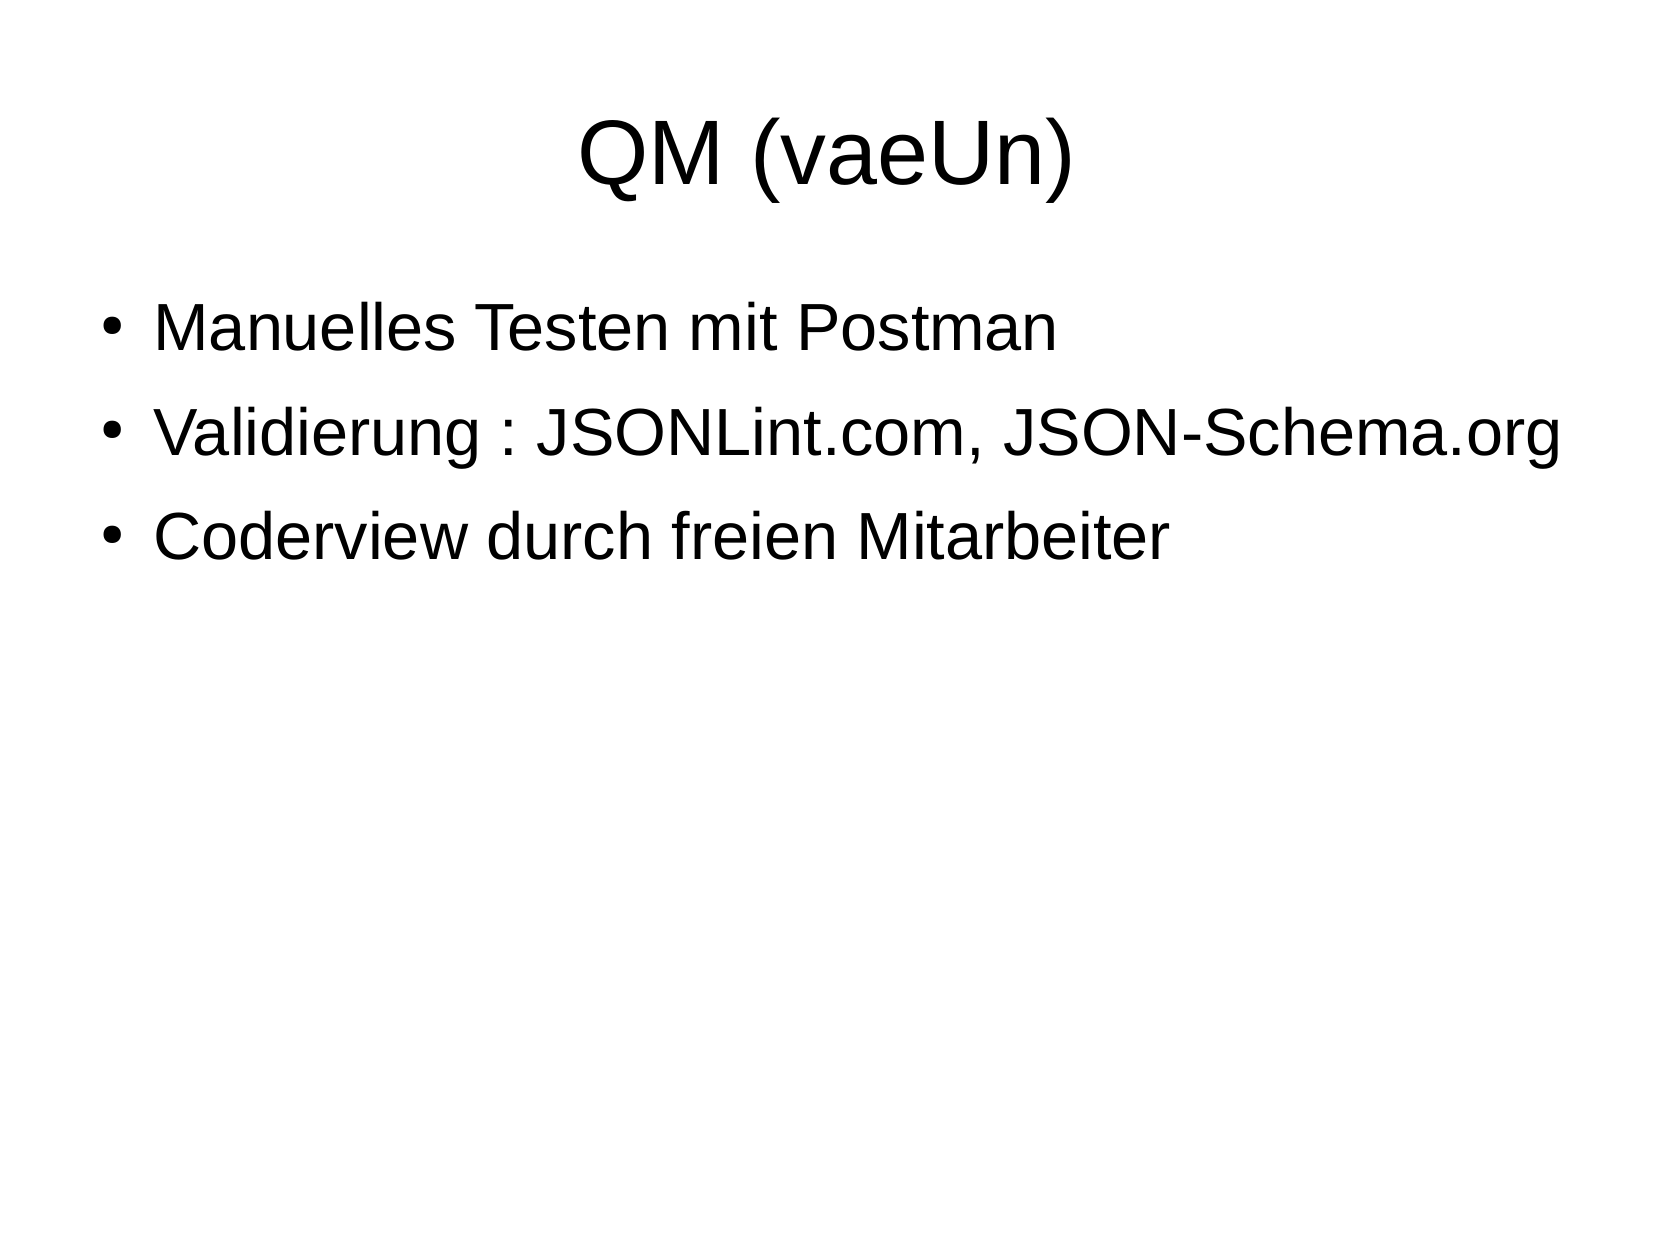

# QM (vaeUn)
Manuelles Testen mit Postman
Validierung : JSONLint.com, JSON-Schema.org
Coderview durch freien Mitarbeiter